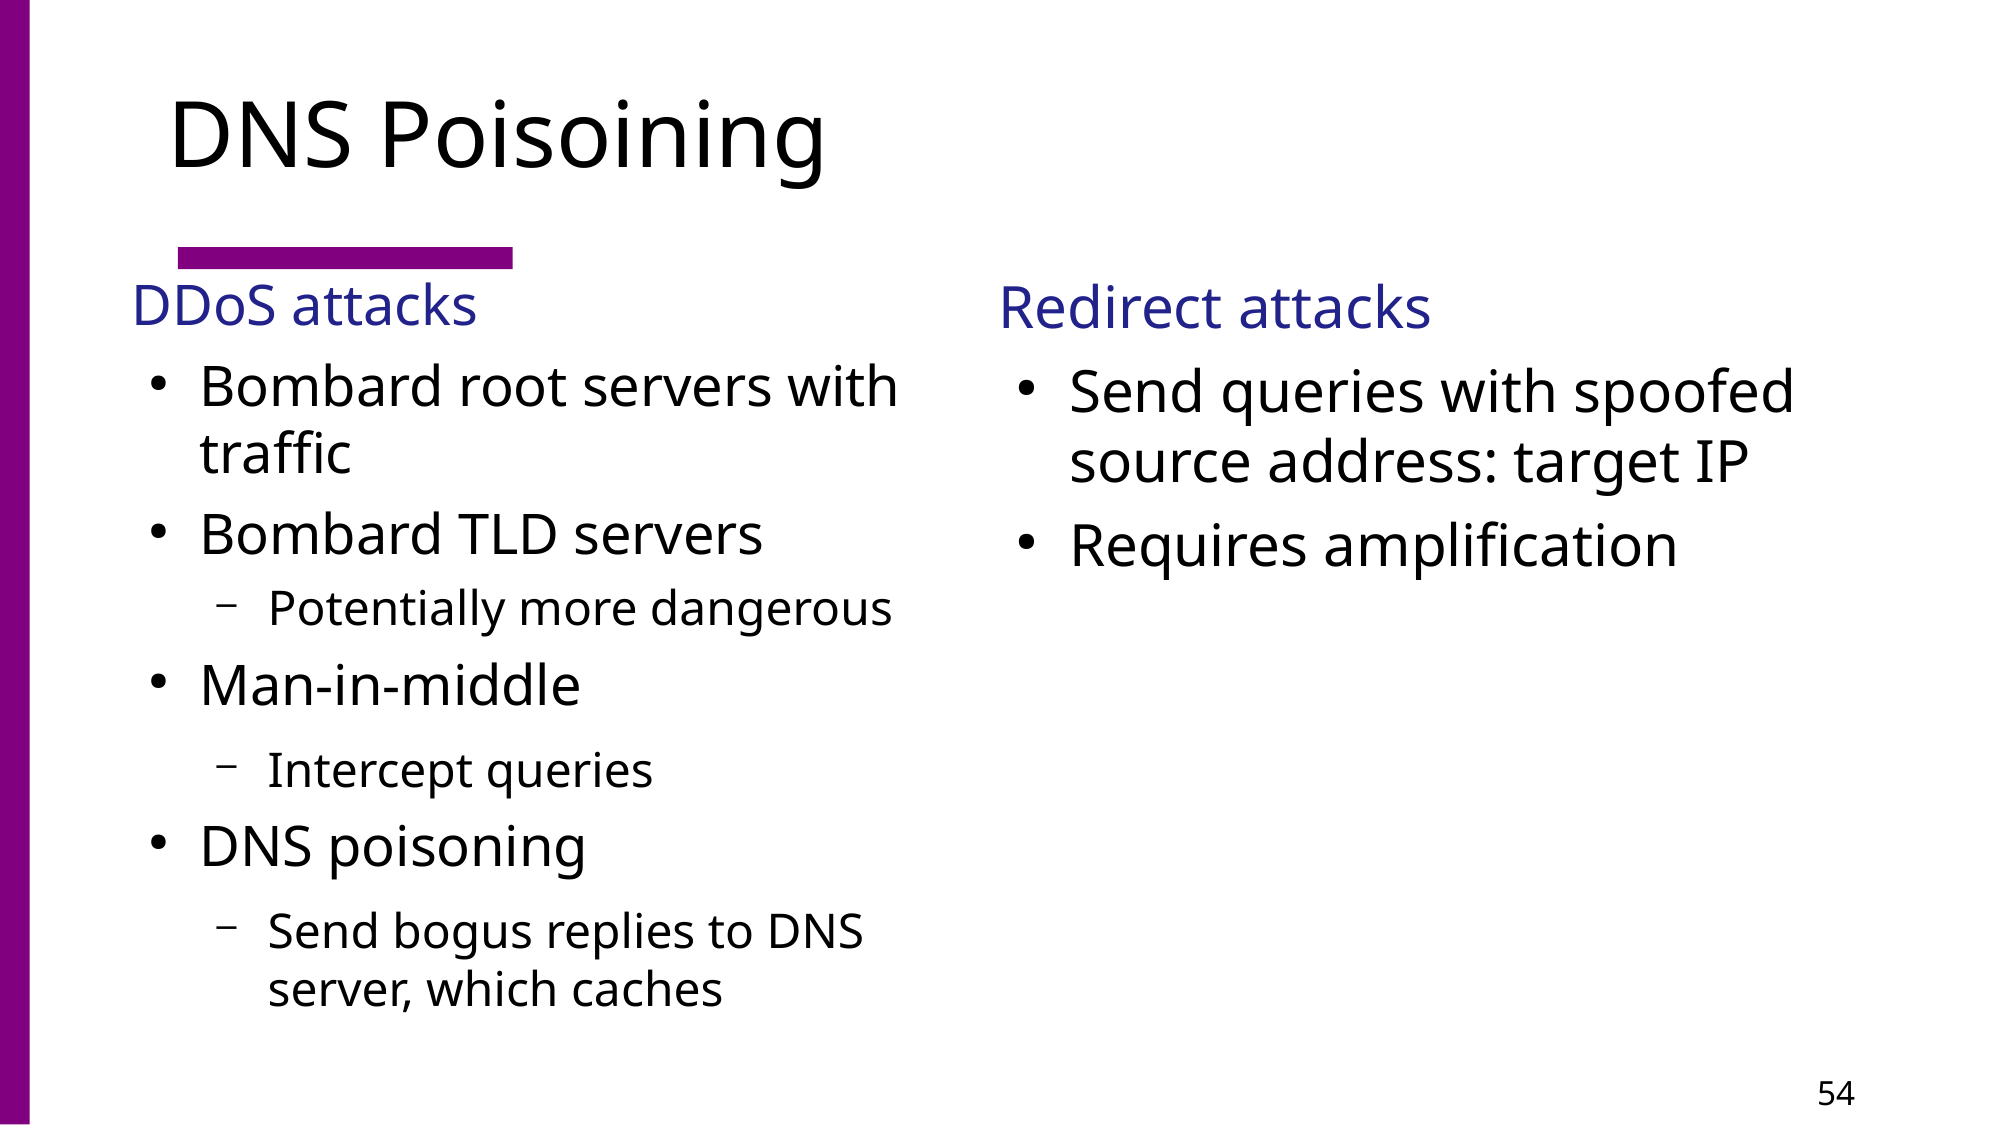

# DNS Poisoining
DDoS attacks
Bombard root servers with traffic
Bombard TLD servers
Potentially more dangerous
Man-in-middle
Intercept queries
DNS poisoning
Send bogus replies to DNS server, which caches
Redirect attacks
Send queries with spoofed source address: target IP
Requires amplification